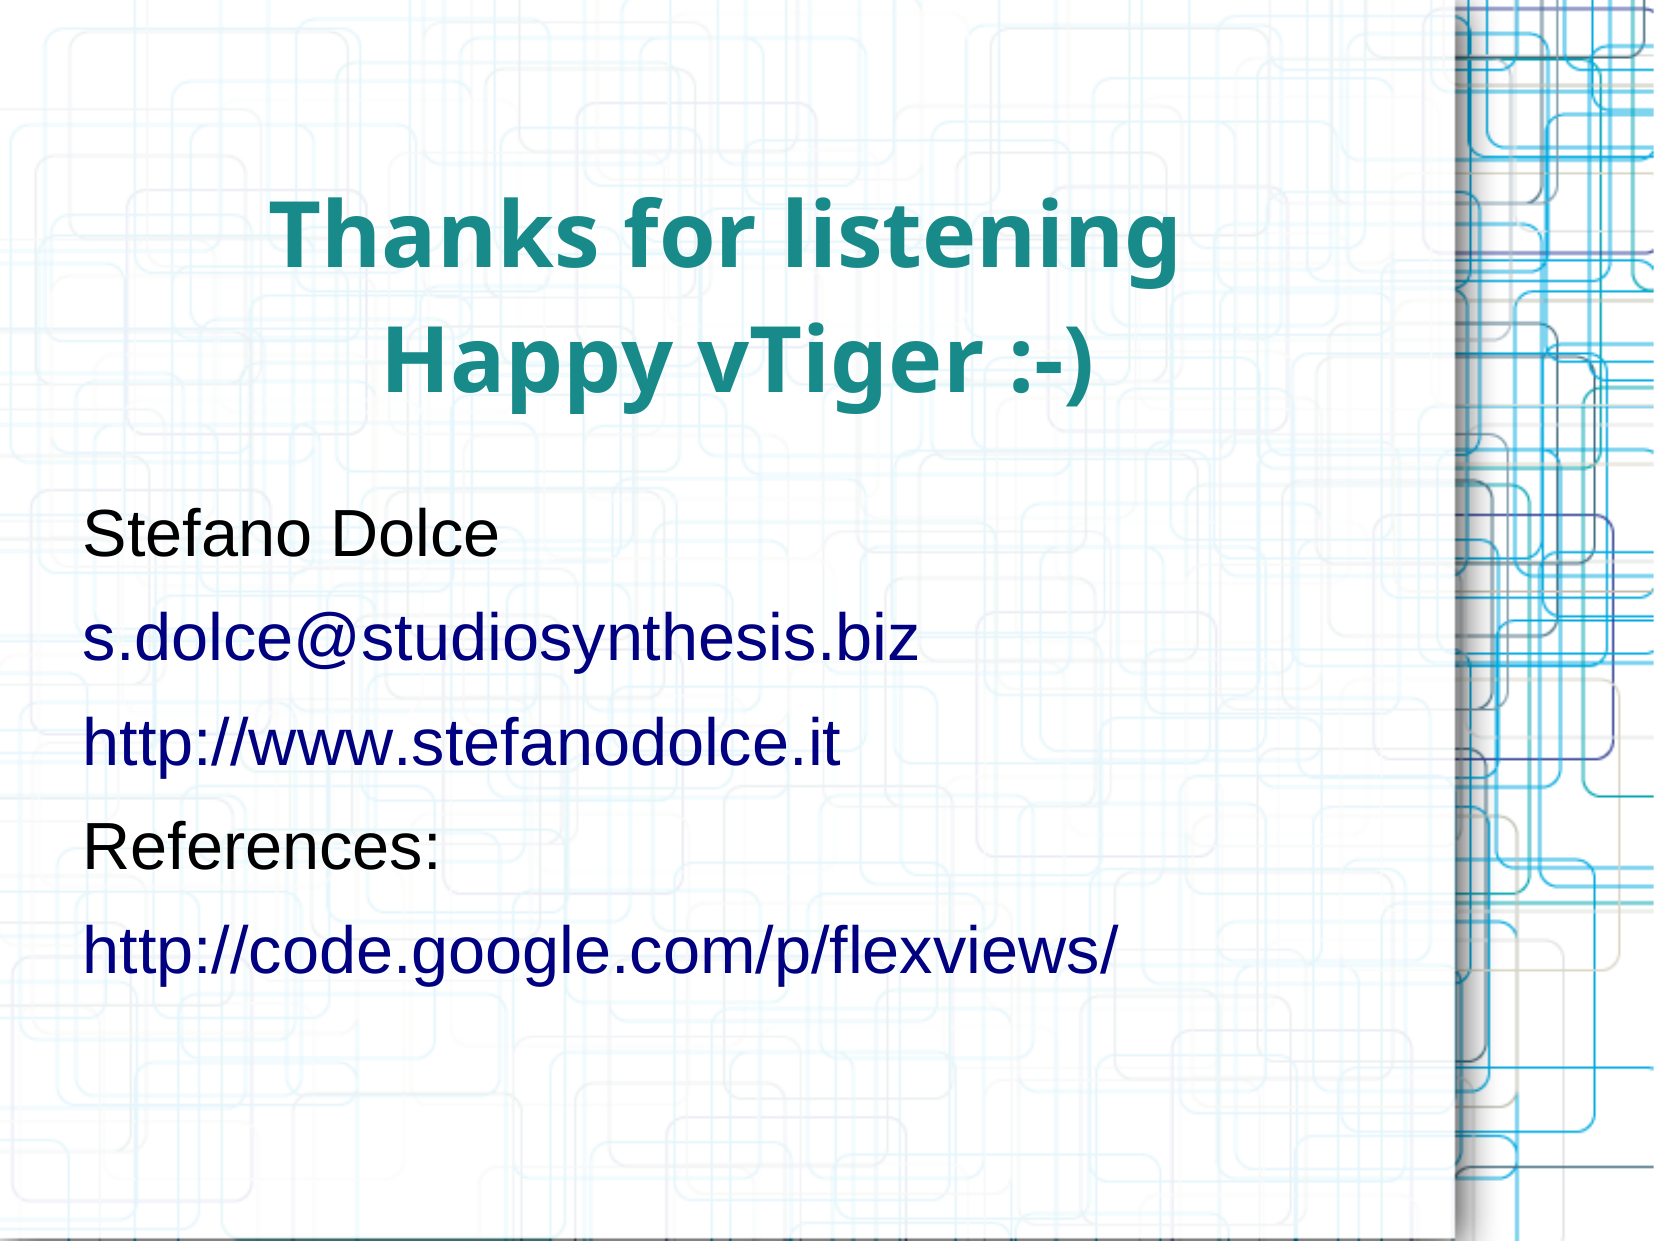

# Thanks for listening Happy vTiger :-)
Stefano Dolce
s.dolce@studiosynthesis.biz
http://www.stefanodolce.it
References:
http://code.google.com/p/flexviews/